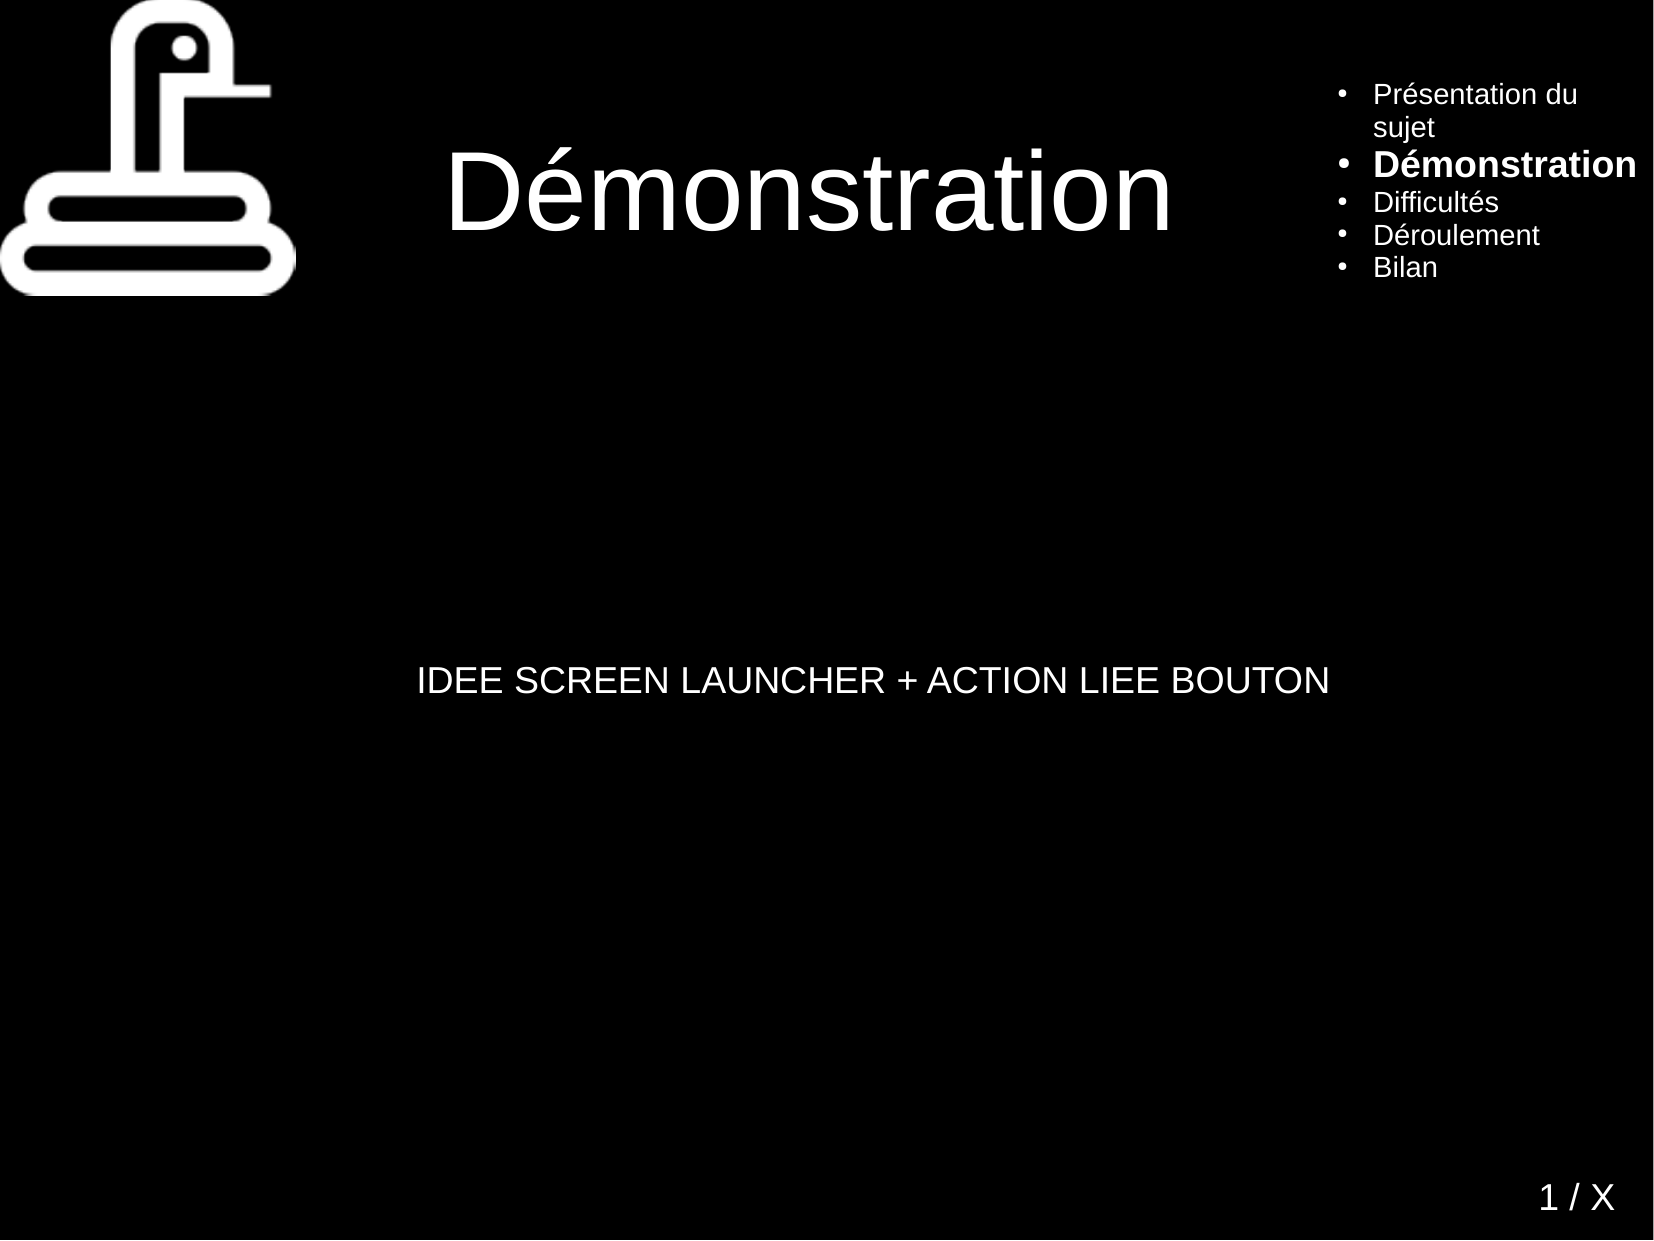

Présentation du sujet
Démonstration
Difficultés
Déroulement
Bilan
# Démonstration
IDEE SCREEN LAUNCHER + ACTION LIEE BOUTON
1 / X